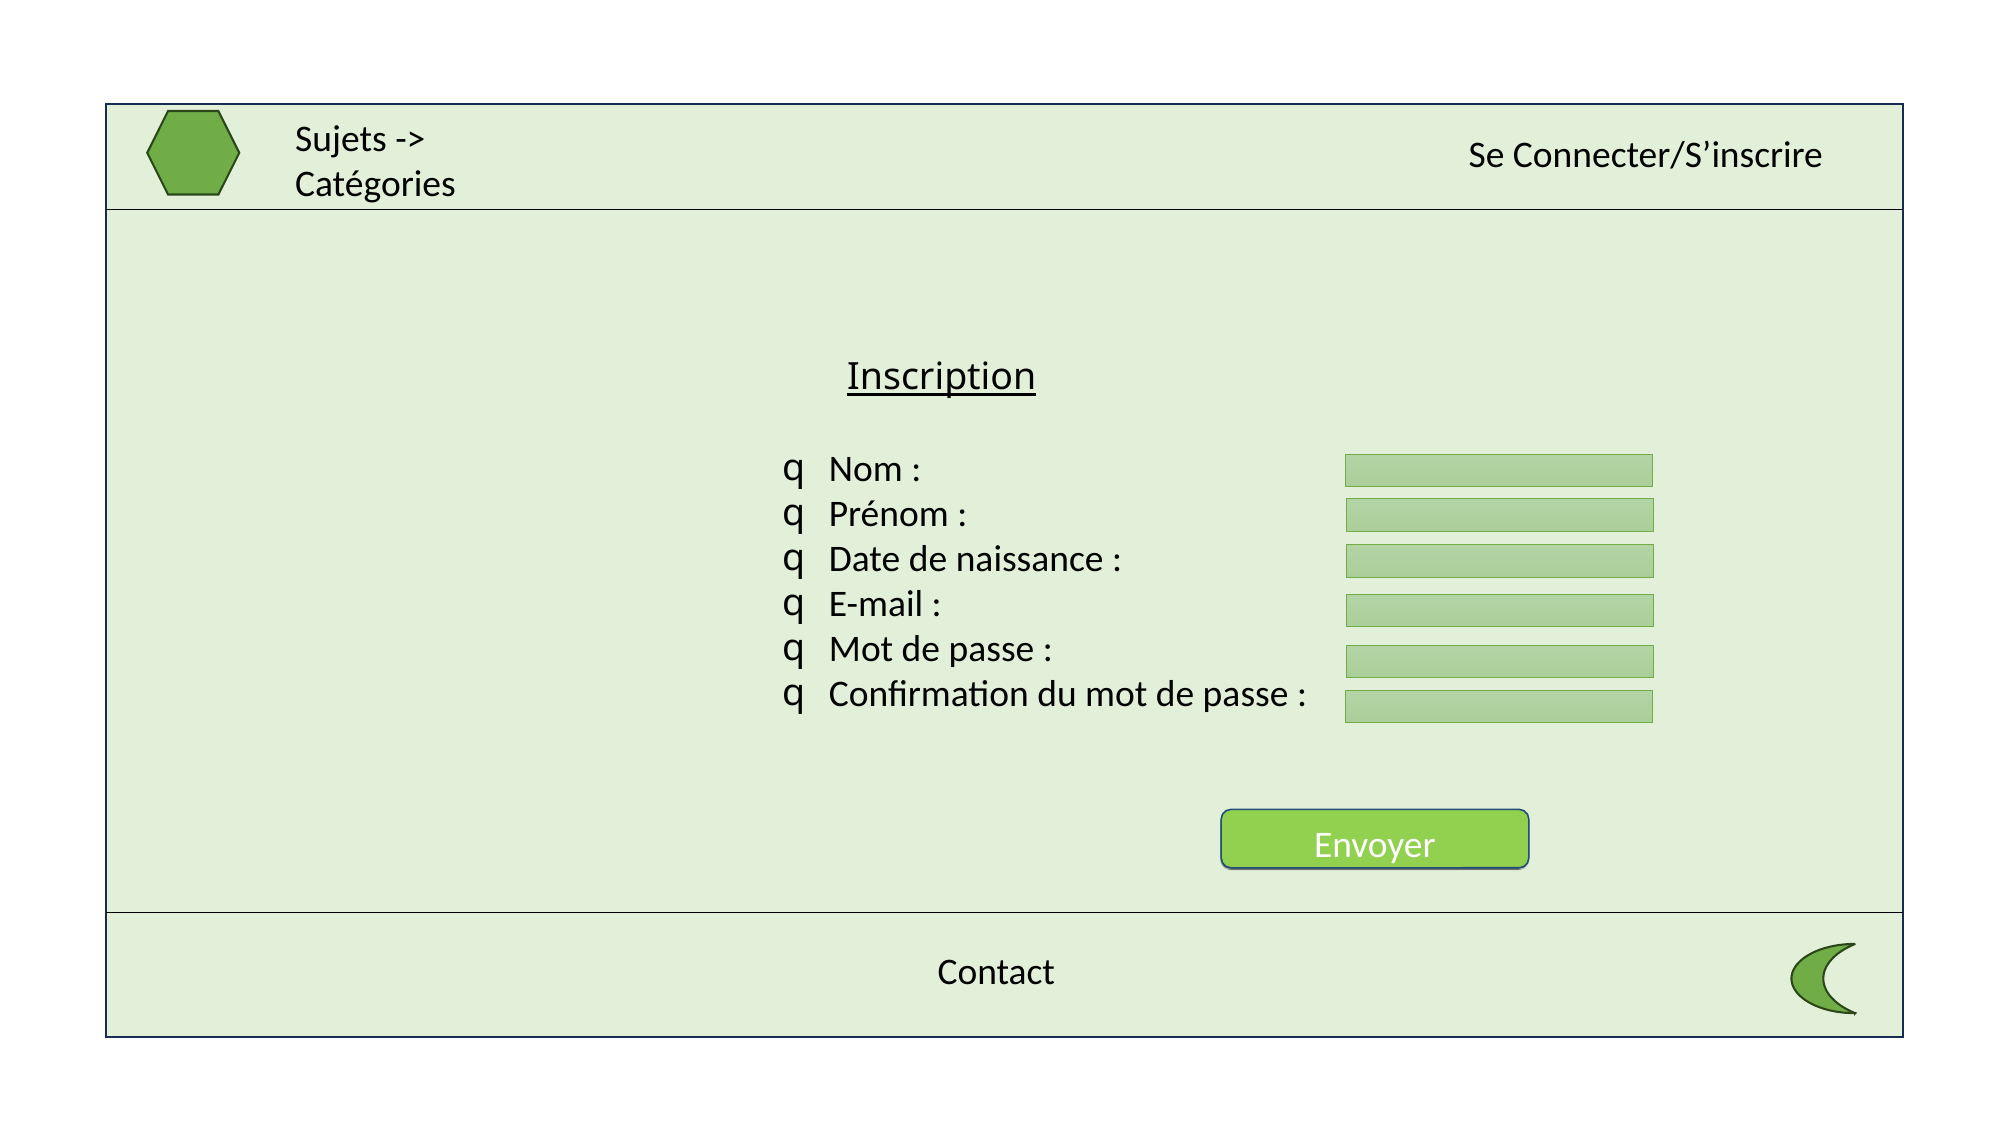

Sujets -> Catégories
	Se Connecter/S’inscrire
Inscription
Nom :
Prénom :
Date de naissance :
E-mail :
Mot de passe :
Confirmation du mot de passe :
Envoyer
Contact